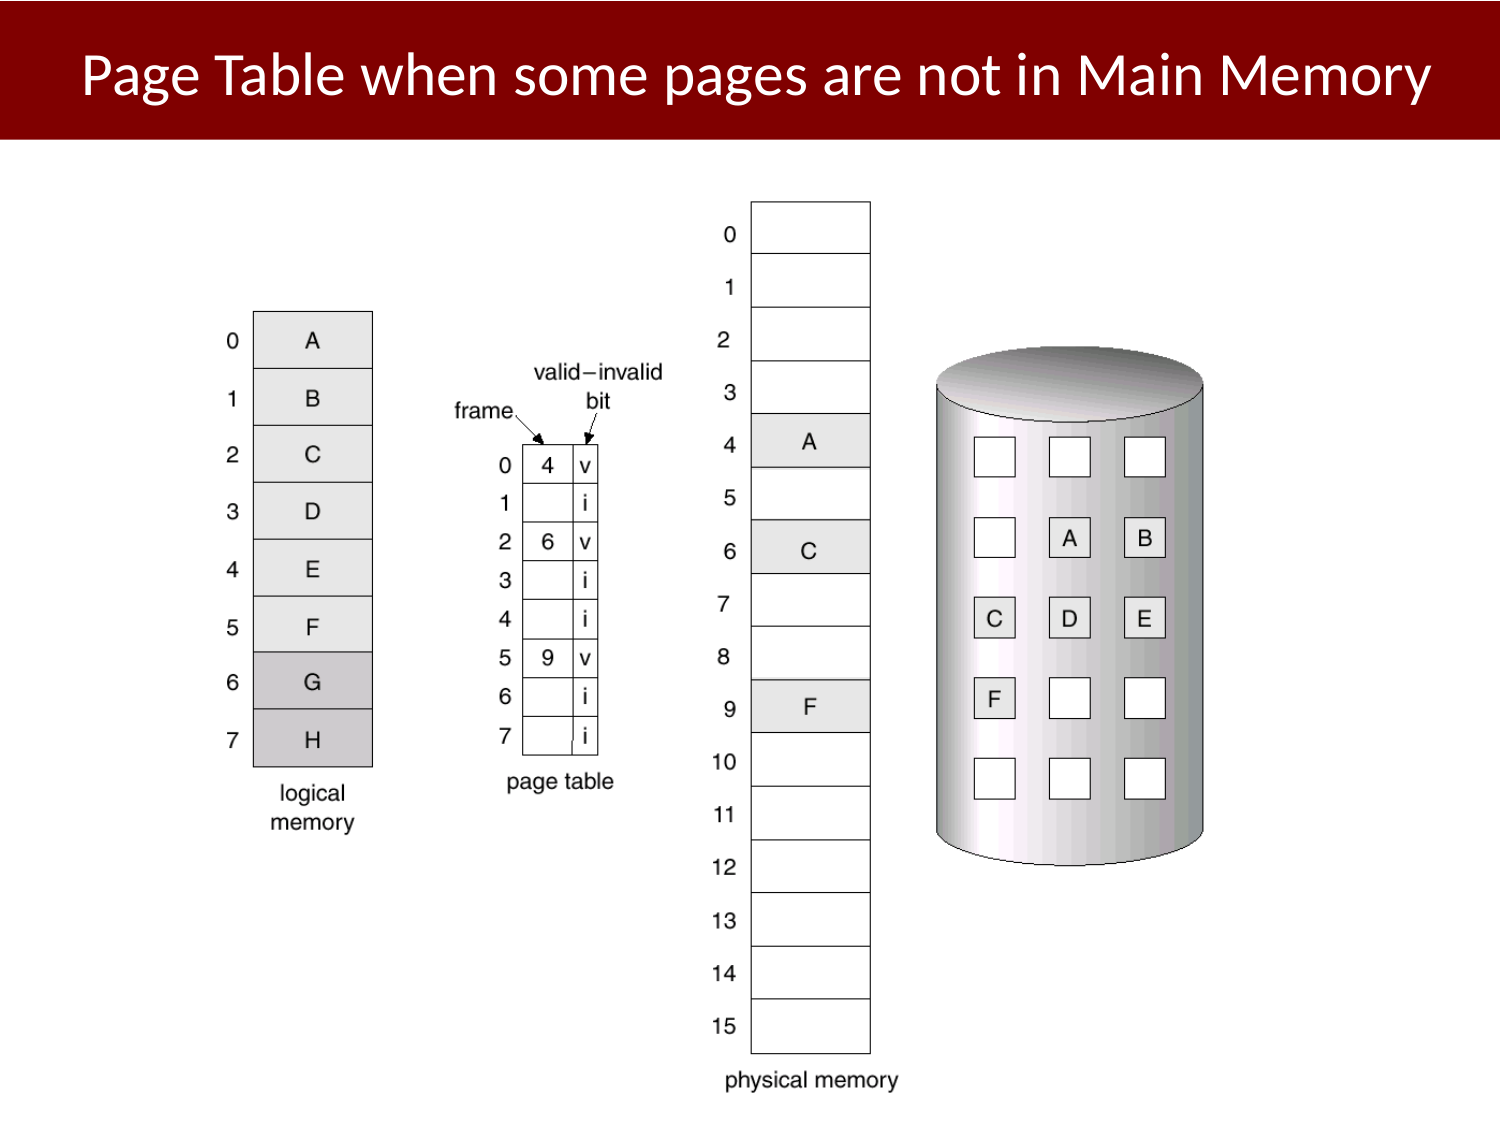

# Page Table when some pages are not in Main Memory